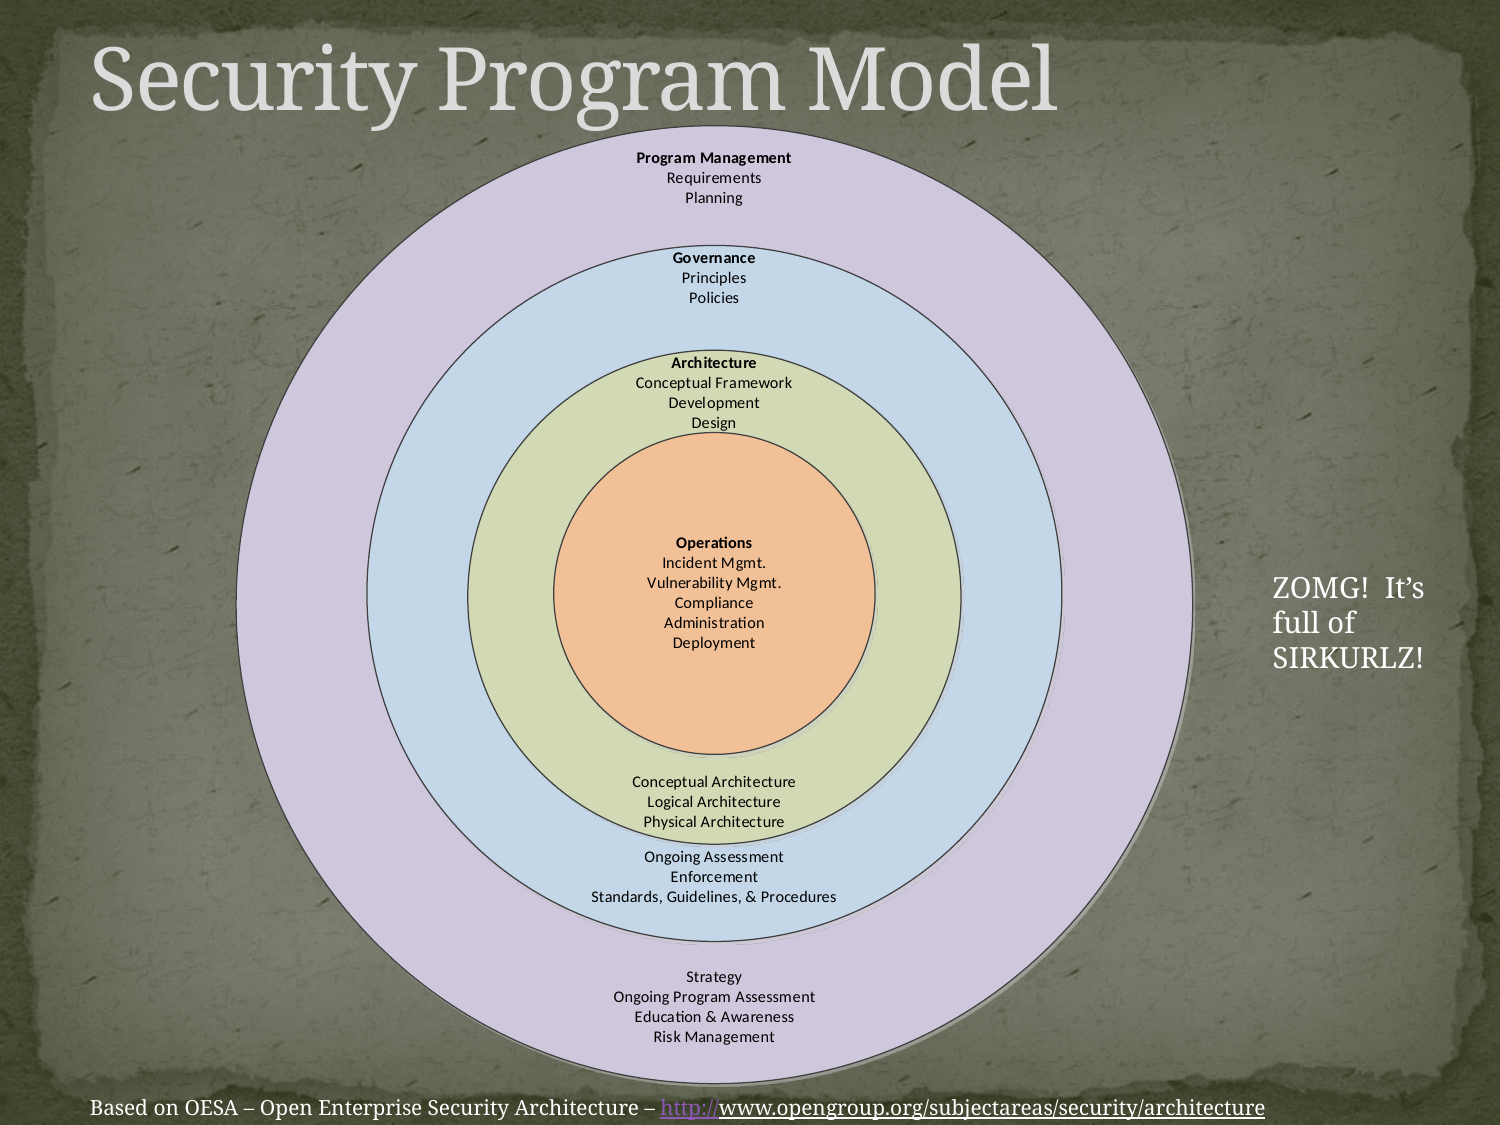

# Security Program Model
ZOMG! It’s full of SIRKURLZ!
Based on OESA – Open Enterprise Security Architecture – http://www.opengroup.org/subjectareas/security/architecture